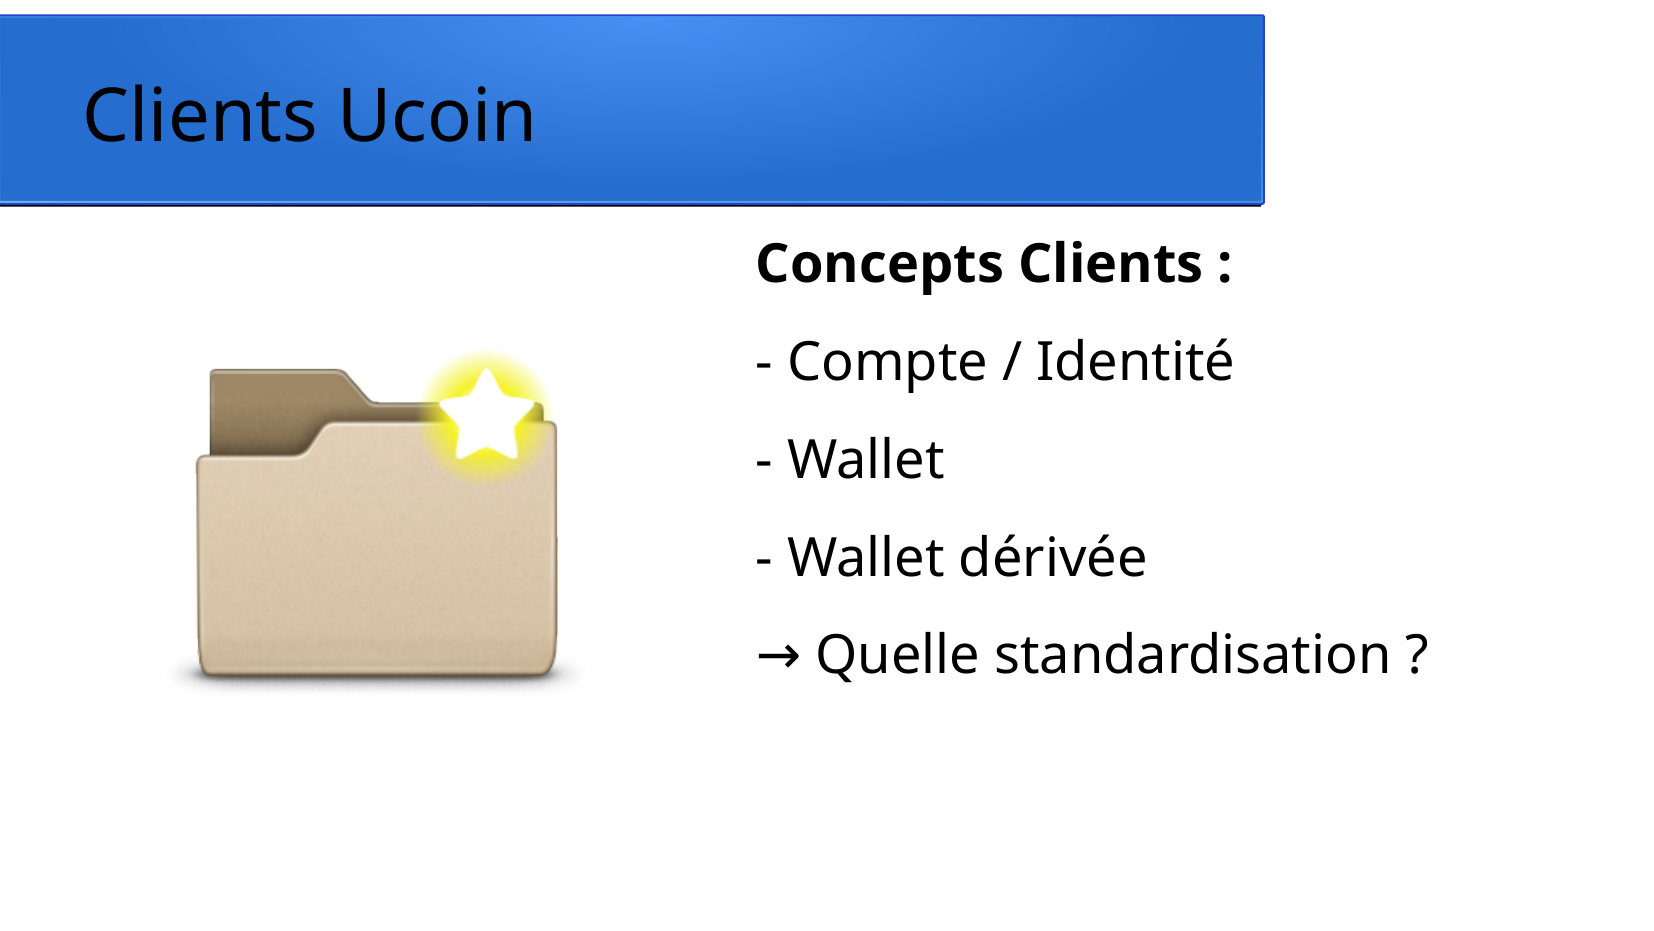

# Clients Ucoin
Concepts Clients :
- Compte / Identité
- Wallet
- Wallet dérivée
→ Quelle standardisation ?